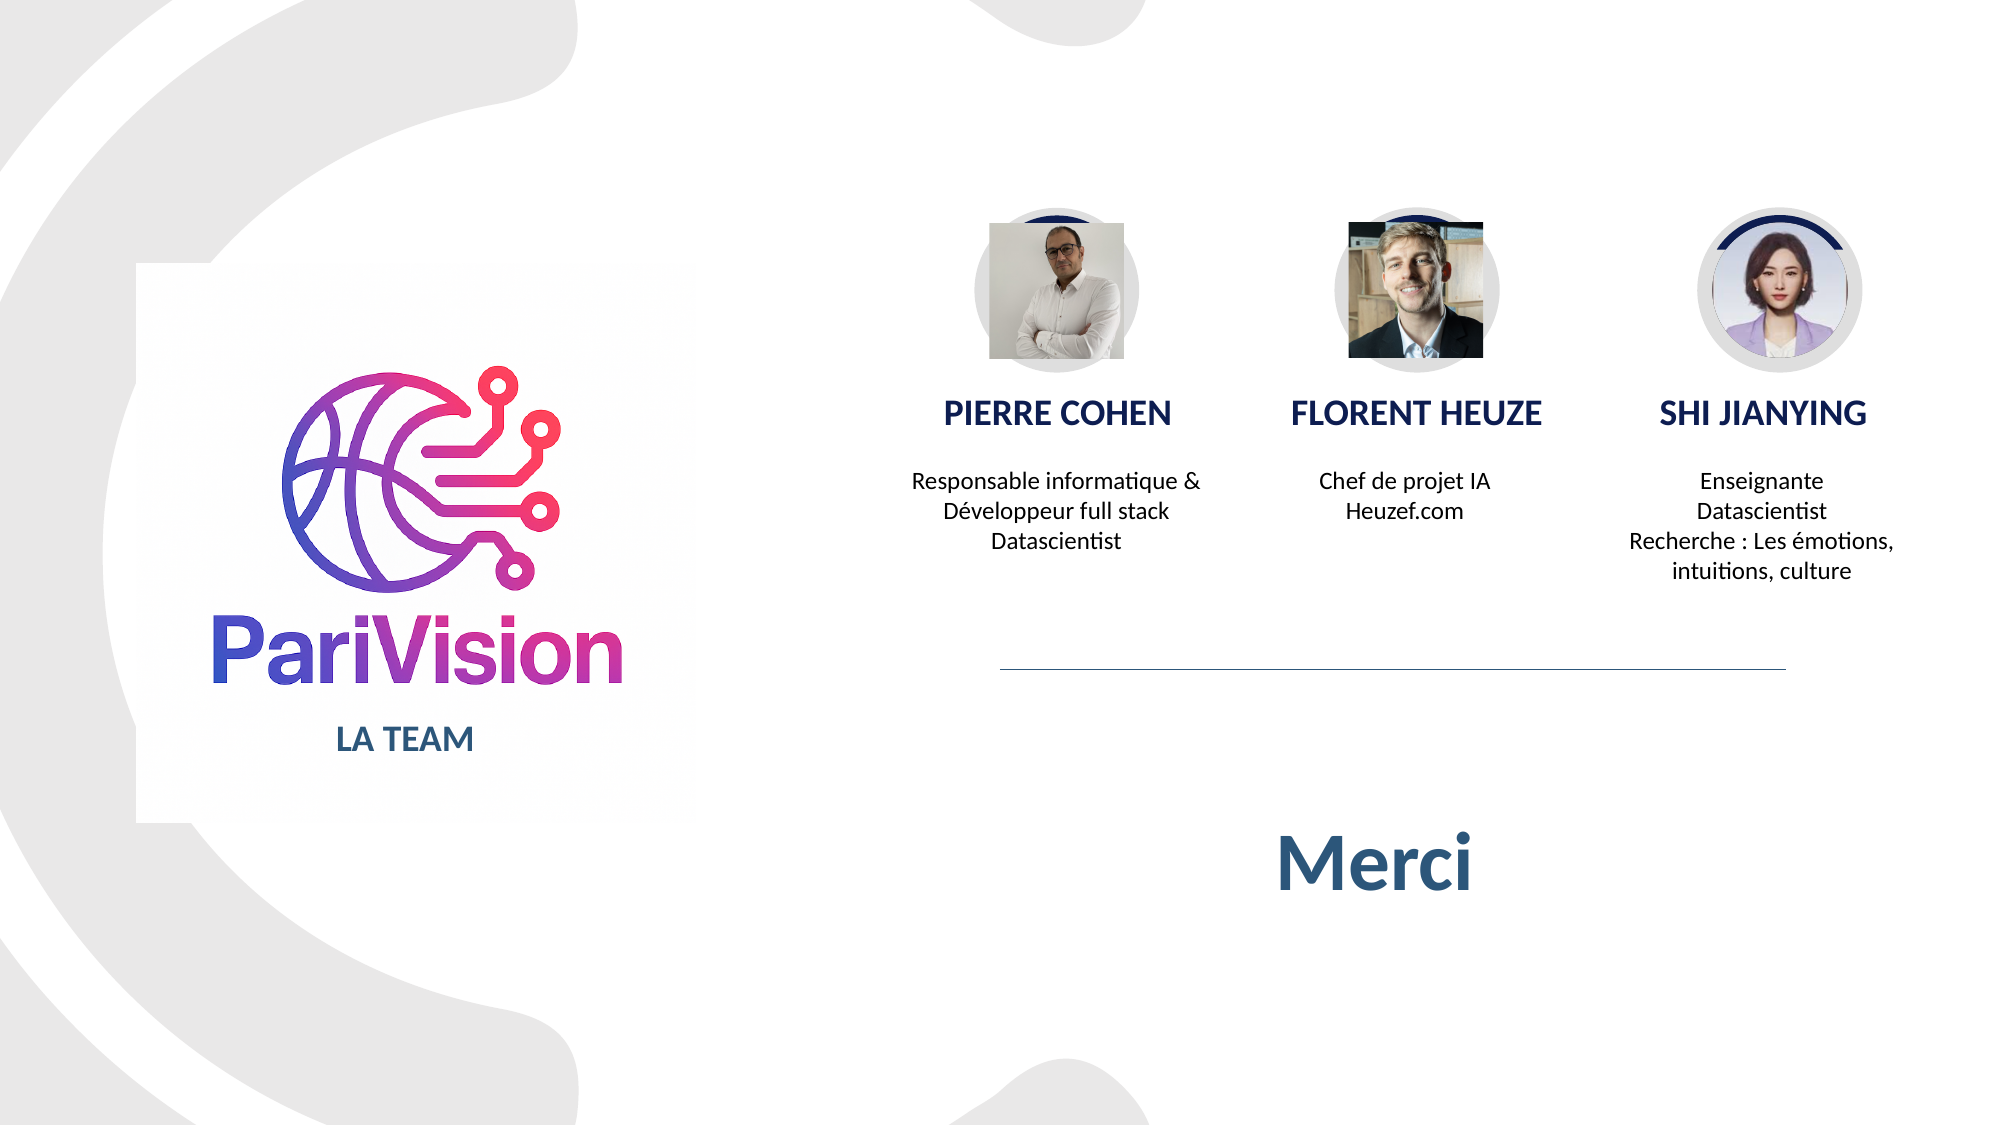

PIERRE COHEN
SHI JIANYING
FLORENT HEUZE
Responsable informatique & Développeur full stack
Datascientist
Enseignante
Datascientist
Recherche : Les émotions, intuitions, culture
Chef de projet IA
Heuzef.com
LA TEAM
# Merci